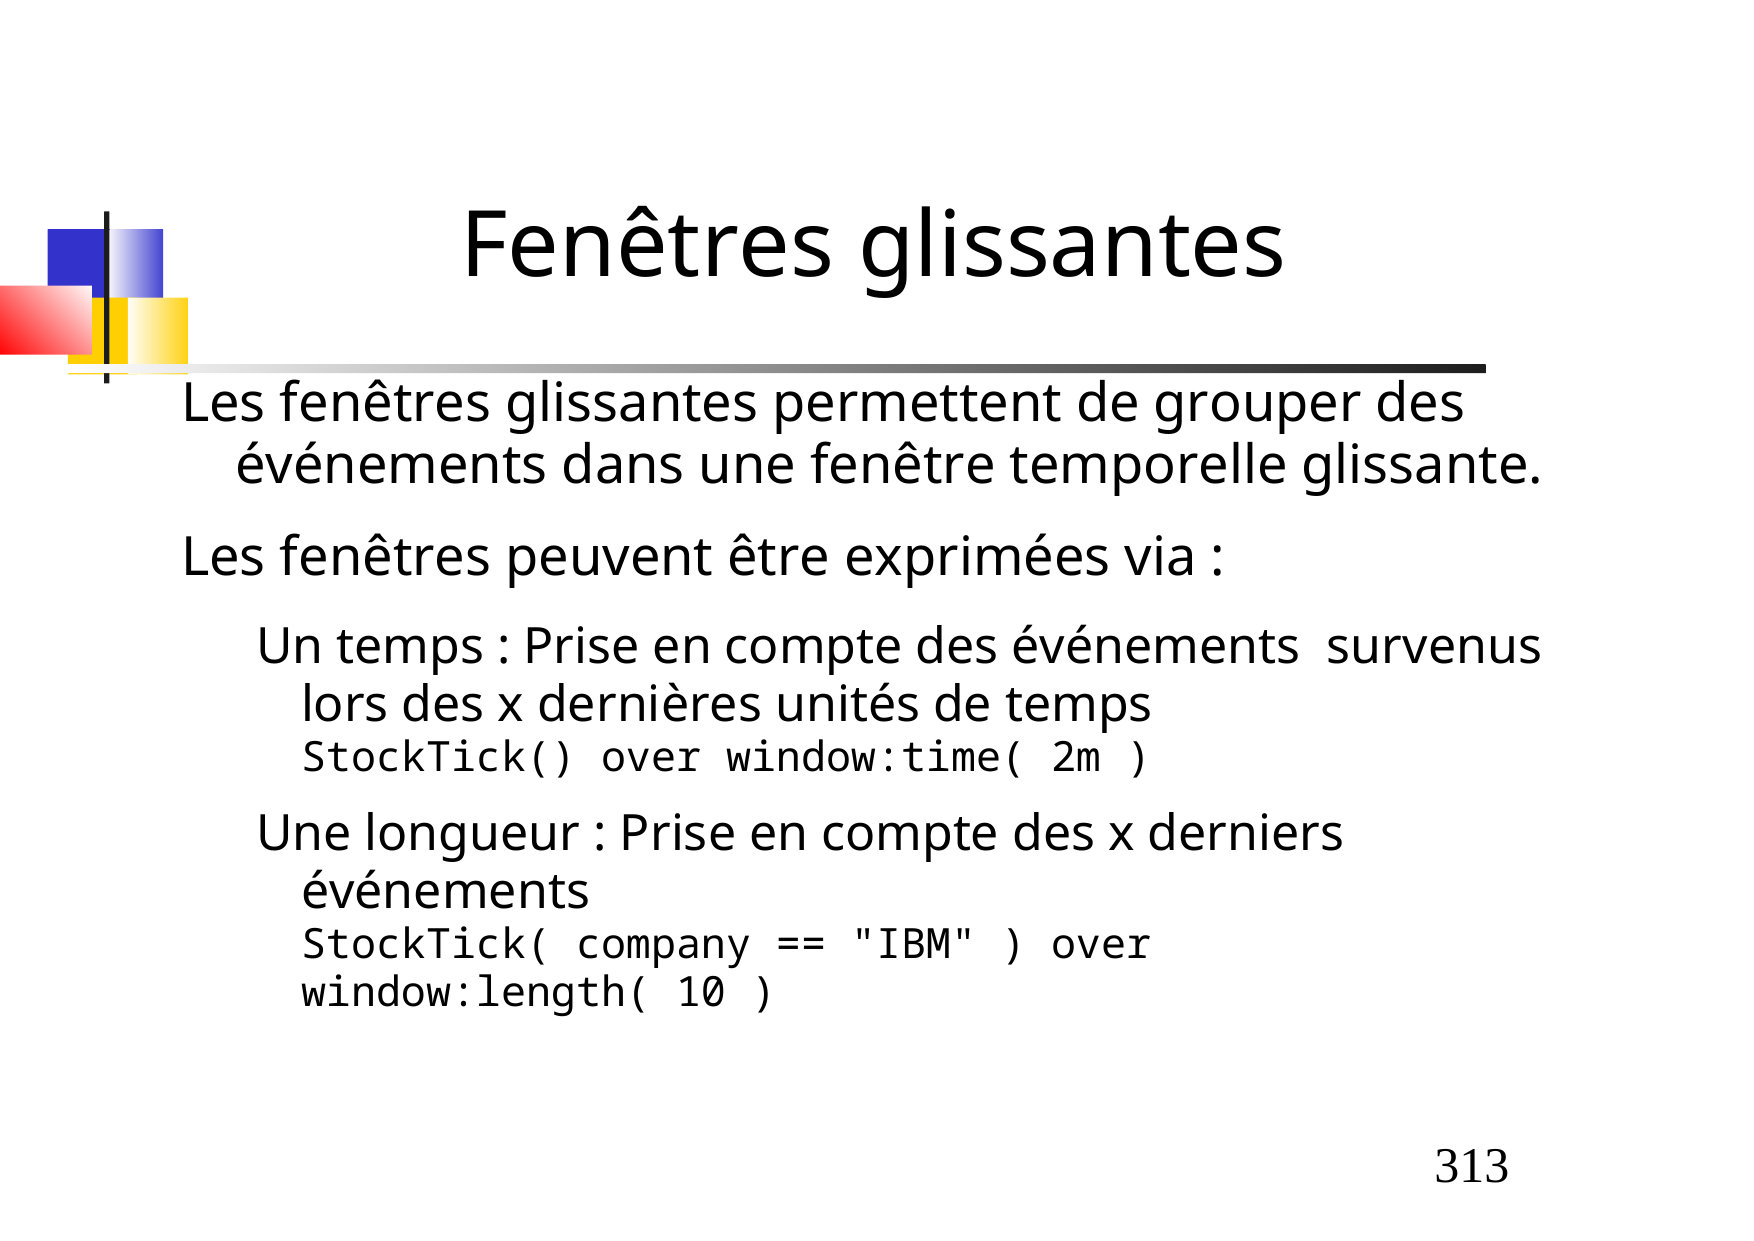

# Fenêtres glissantes
Les fenêtres glissantes permettent de grouper des événements dans une fenêtre temporelle glissante.
Les fenêtres peuvent être exprimées via :
Un temps : Prise en compte des événements survenus lors des x dernières unités de temps
StockTick() over window:time( 2m )
Une longueur : Prise en compte des x derniers événements
StockTick( company == "IBM" ) over window:length( 10 )